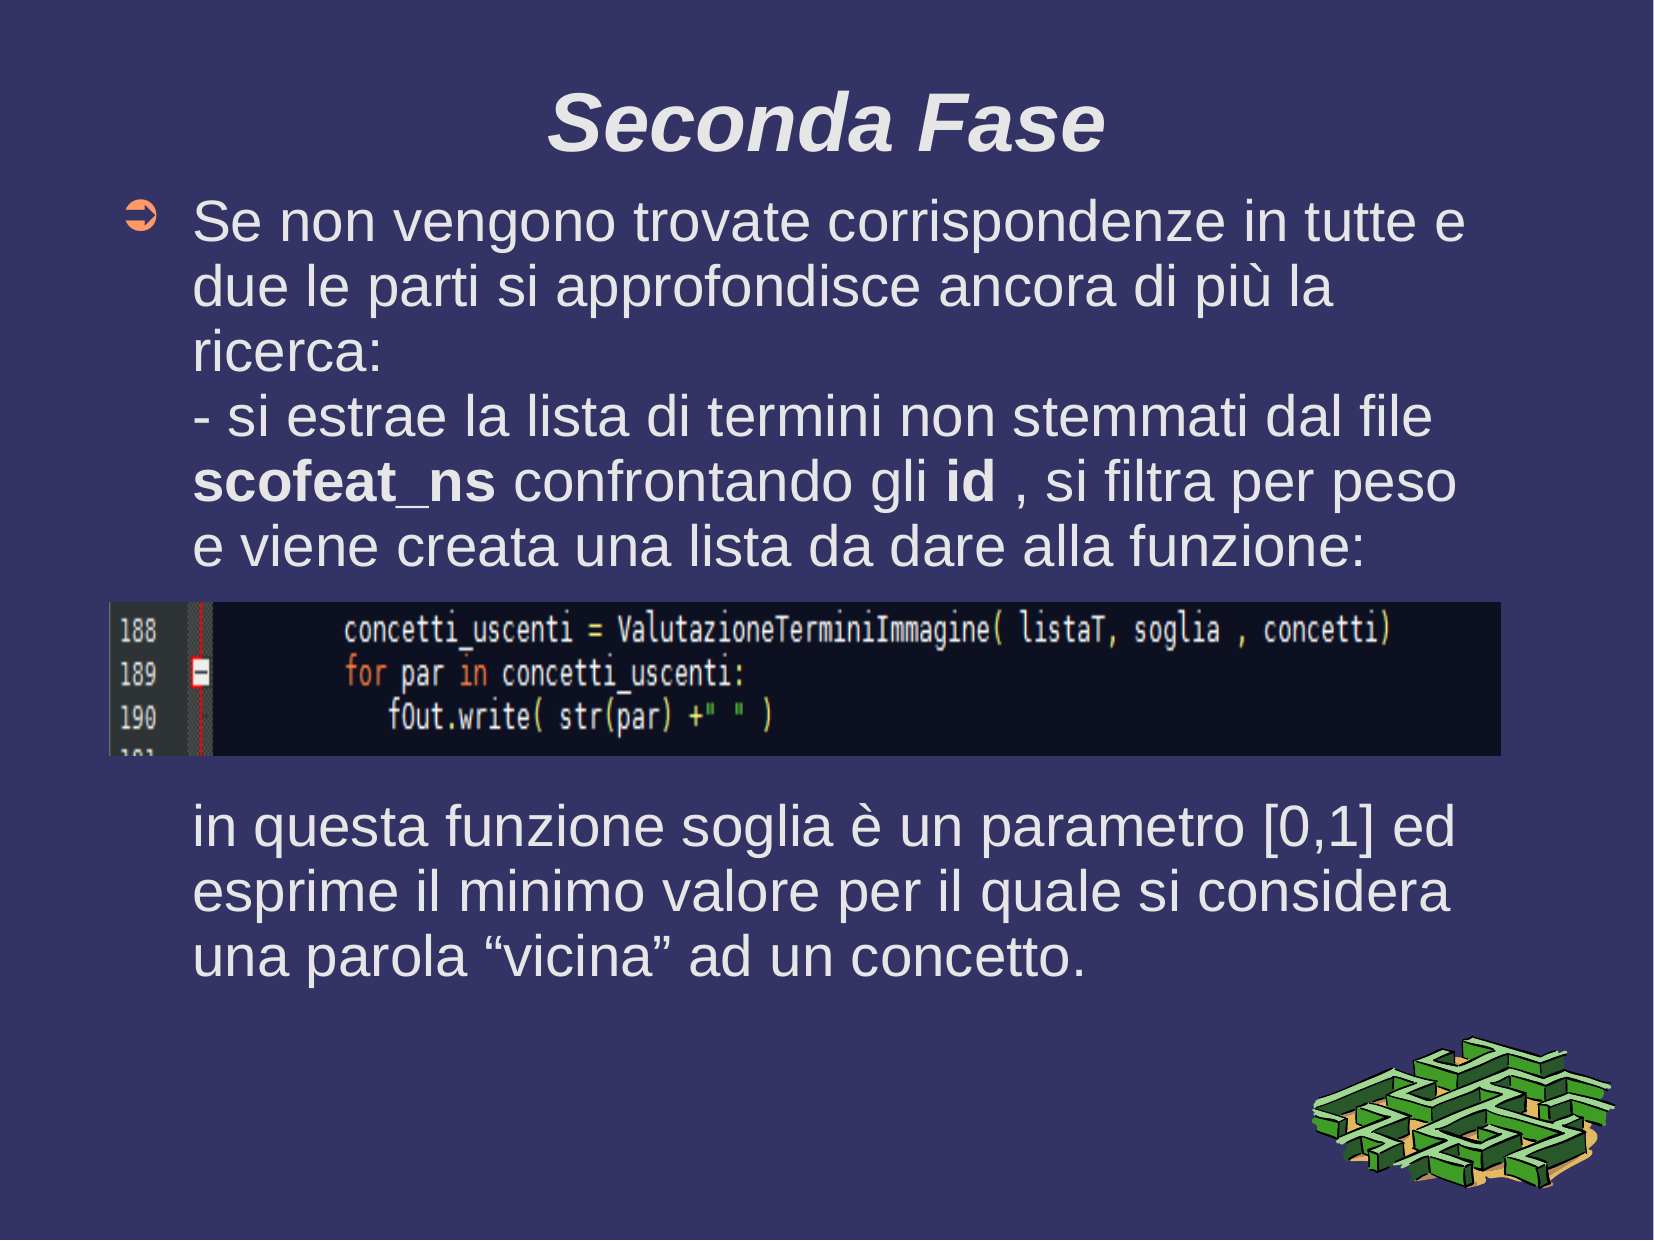

# Seconda Fase
Se non vengono trovate corrispondenze in tutte e due le parti si approfondisce ancora di più la ricerca:
- si estrae la lista di termini non stemmati dal file scofeat_ns confrontando gli id , si filtra per peso e viene creata una lista da dare alla funzione:
in questa funzione soglia è un parametro [0,1] ed esprime il minimo valore per il quale si considera una parola “vicina” ad un concetto.